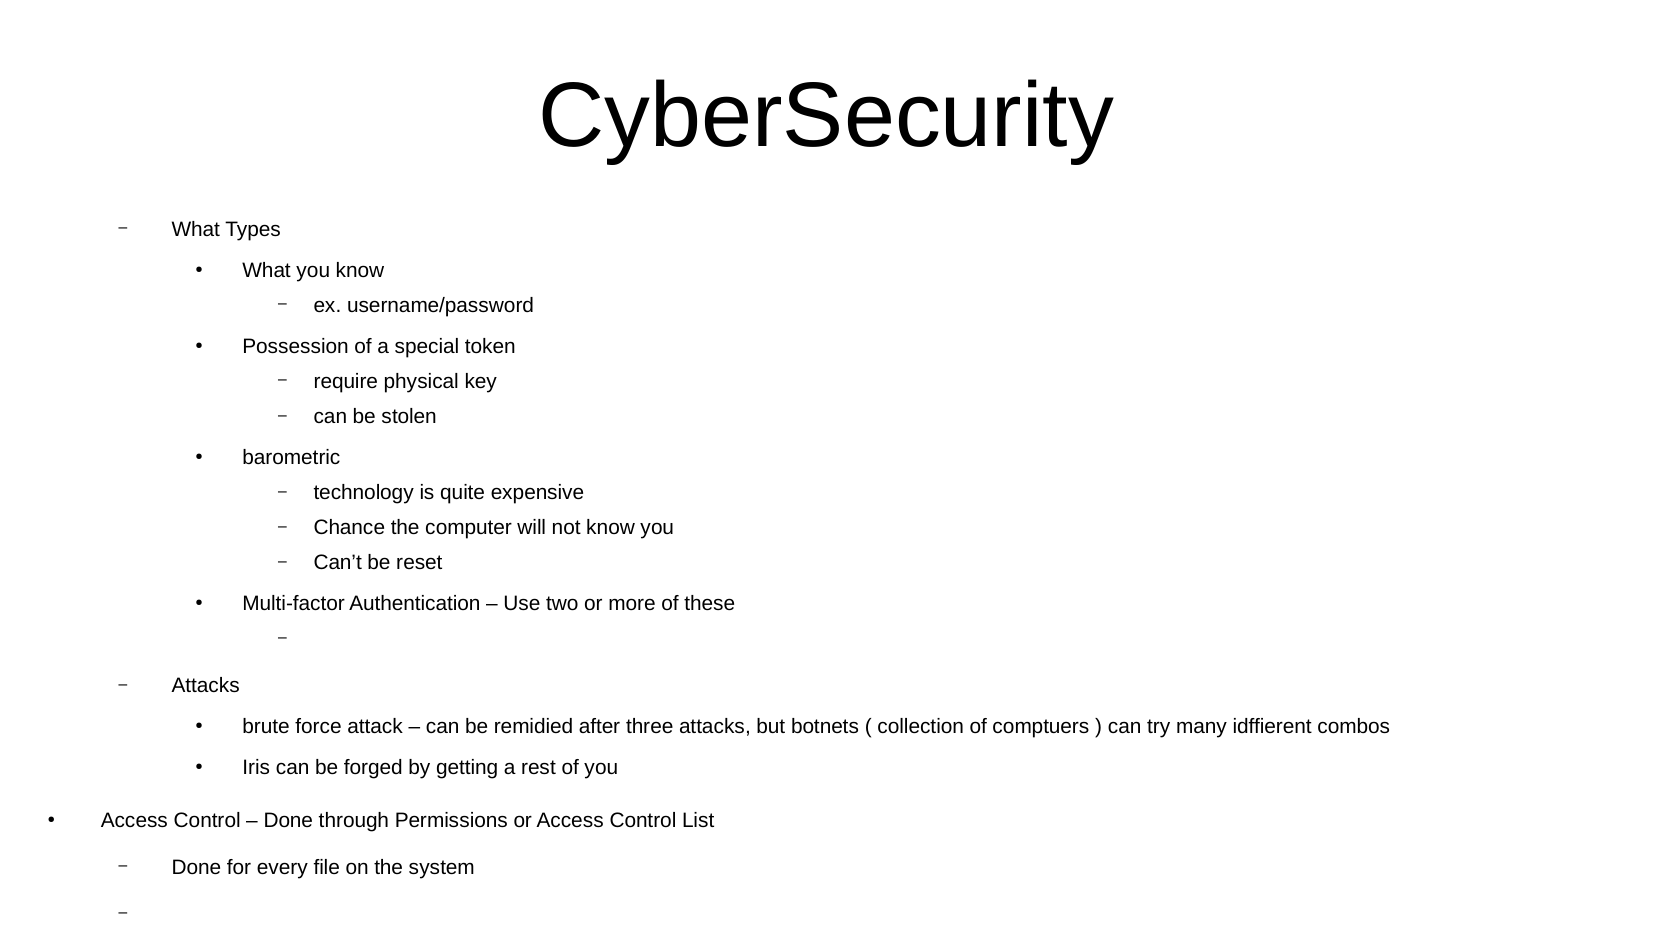

# CyberSecurity
What Types
What you know
ex. username/password
Possession of a special token
require physical key
can be stolen
barometric
technology is quite expensive
Chance the computer will not know you
Can’t be reset
Multi-factor Authentication – Use two or more of these
Attacks
brute force attack – can be remidied after three attacks, but botnets ( collection of comptuers ) can try many idffierent combos
Iris can be forged by getting a rest of you
Access Control – Done through Permissions or Access Control List
Done for every file on the system